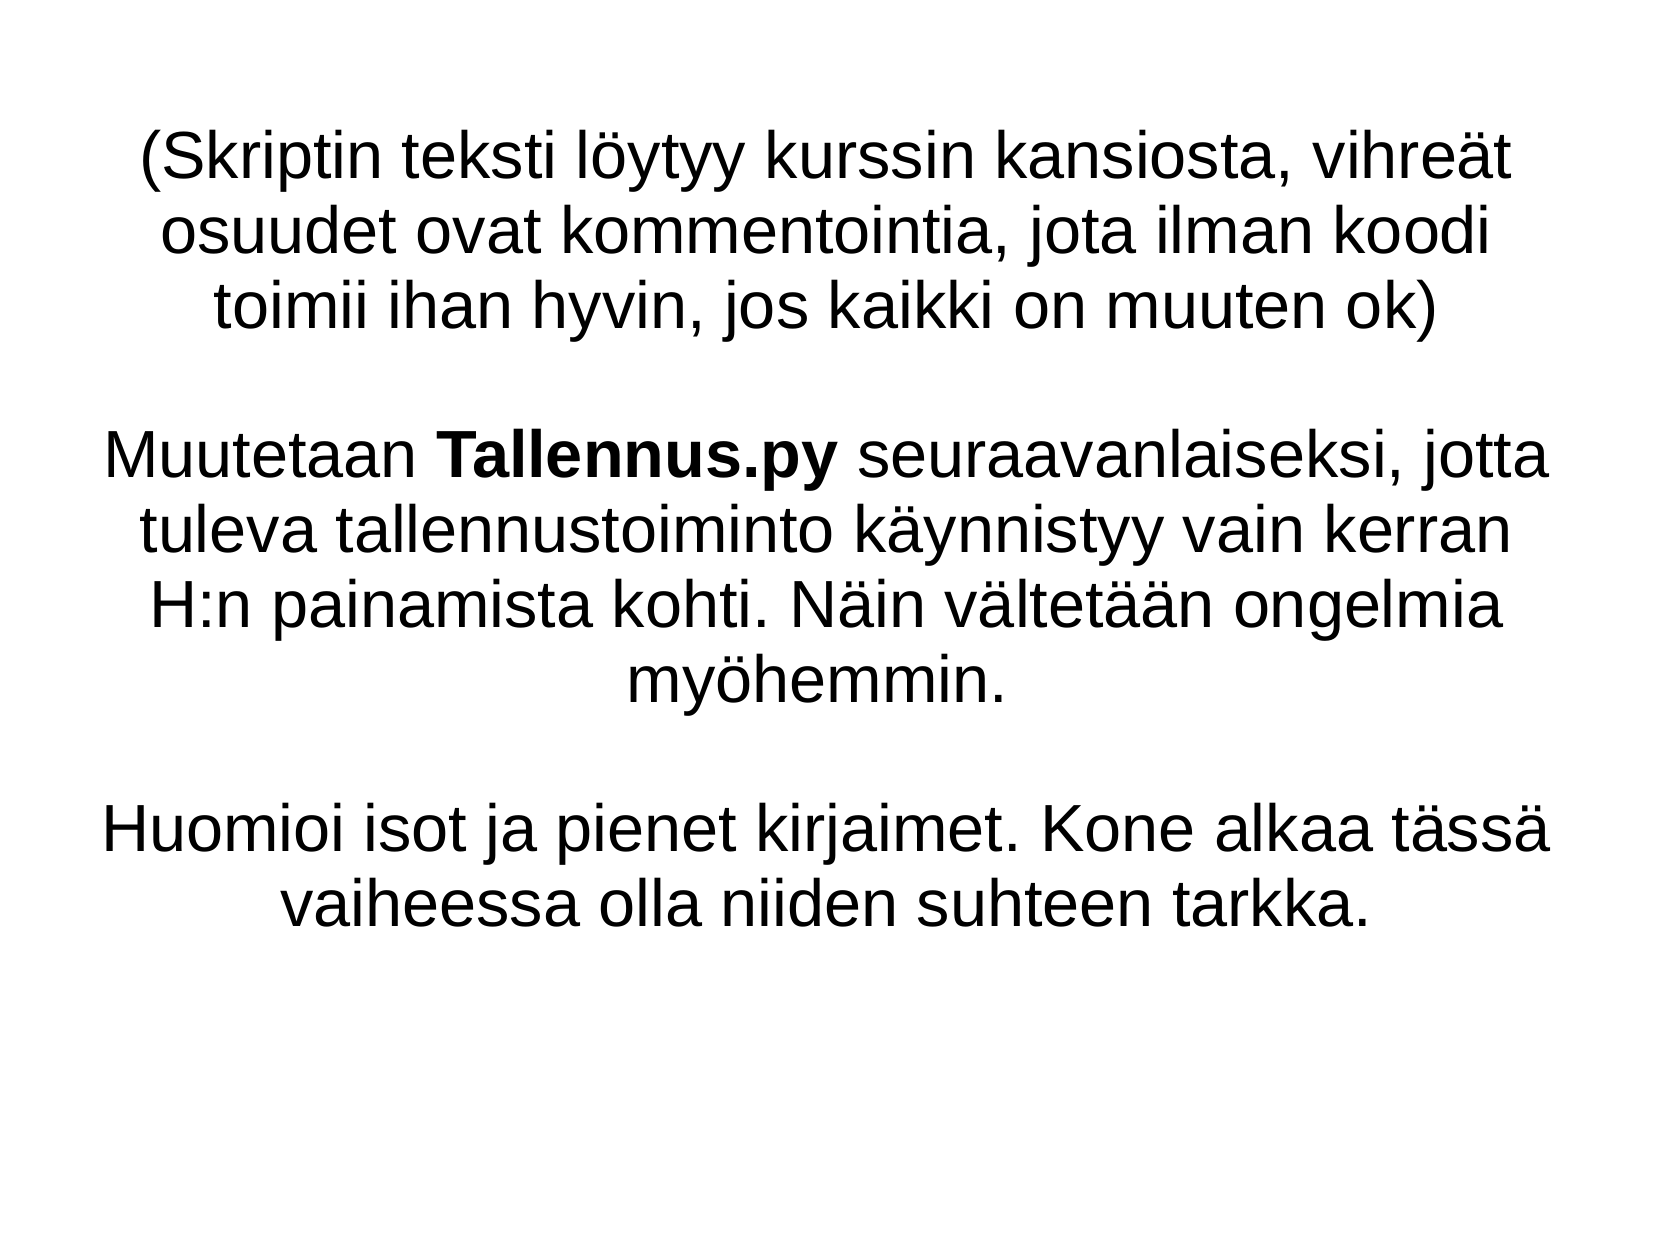

# (Skriptin teksti löytyy kurssin kansiosta, vihreät osuudet ovat kommentointia, jota ilman koodi toimii ihan hyvin, jos kaikki on muuten ok)
Muutetaan Tallennus.py seuraavanlaiseksi, jotta tuleva tallennustoiminto käynnistyy vain kerran H:n painamista kohti. Näin vältetään ongelmia myöhemmin.
Huomioi isot ja pienet kirjaimet. Kone alkaa tässä vaiheessa olla niiden suhteen tarkka.